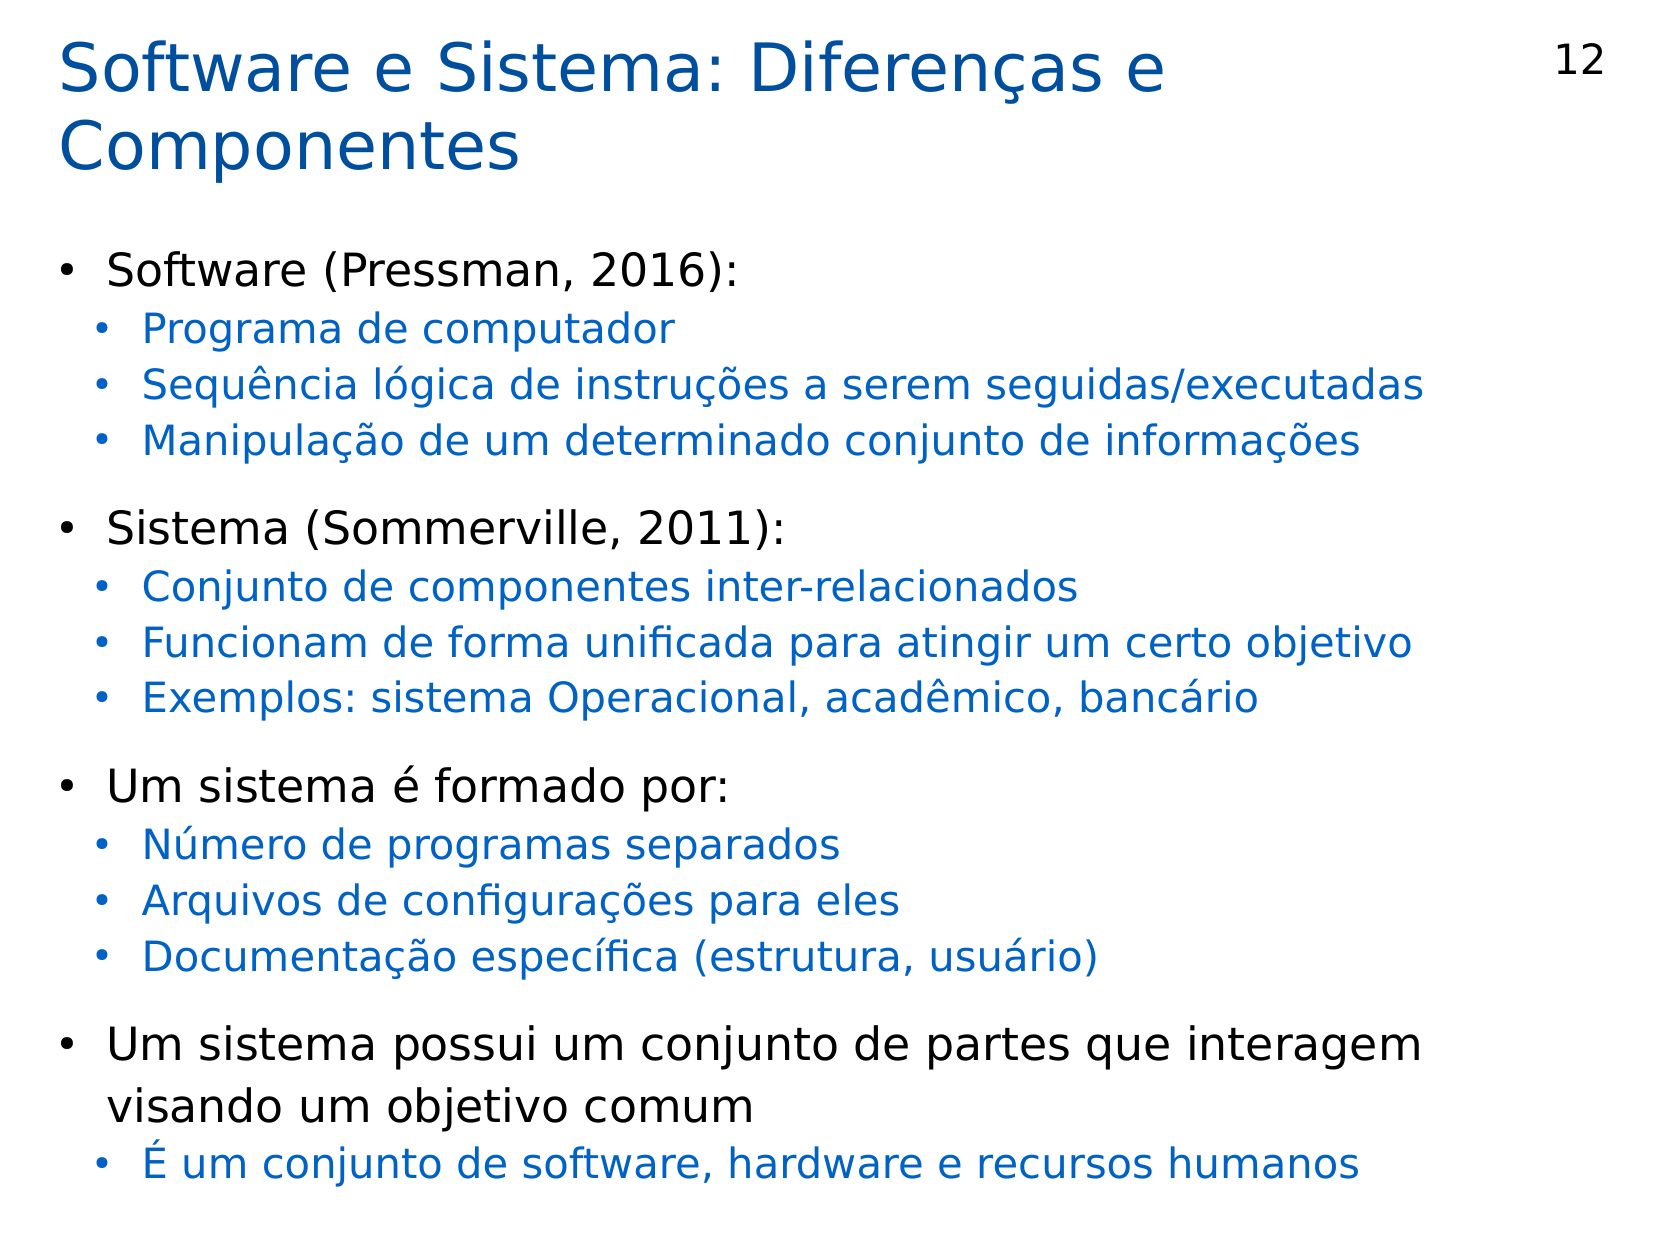

# Software e Sistema: Diferenças e Componentes
12
Software (Pressman, 2016):
Programa de computador
Sequência lógica de instruções a serem seguidas/executadas
Manipulação de um determinado conjunto de informações
Sistema (Sommerville, 2011):
Conjunto de componentes inter-relacionados
Funcionam de forma unificada para atingir um certo objetivo
Exemplos: sistema Operacional, acadêmico, bancário
Um sistema é formado por:
Número de programas separados
Arquivos de configurações para eles
Documentação específica (estrutura, usuário)
Um sistema possui um conjunto de partes que interagem visando um objetivo comum
É um conjunto de software, hardware e recursos humanos